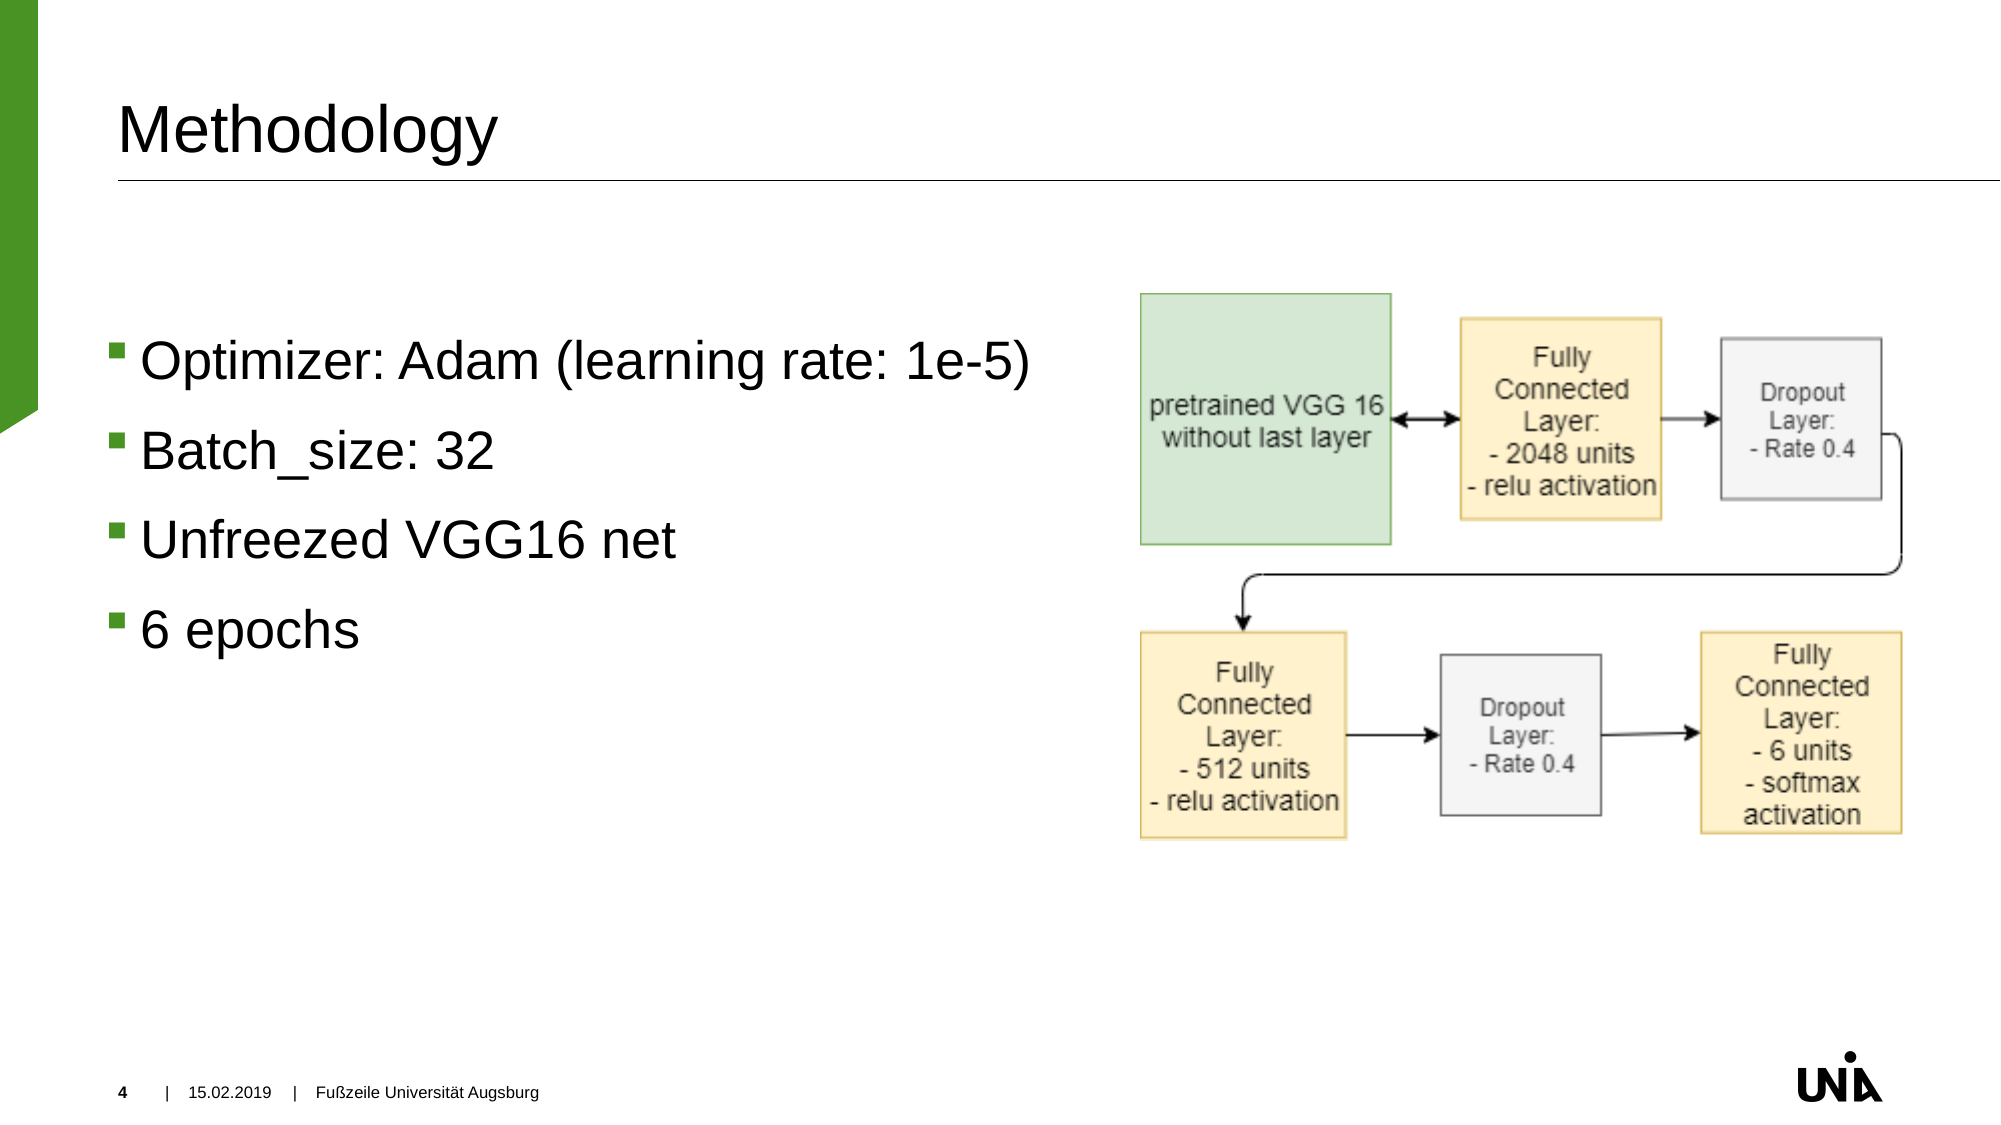

# Methodology
Optimizer: Adam (learning rate: 1e-5)
Batch_size: 32
Unfreezed VGG16 net
6 epochs
| 15.02.2019
| Fußzeile Universität Augsburg